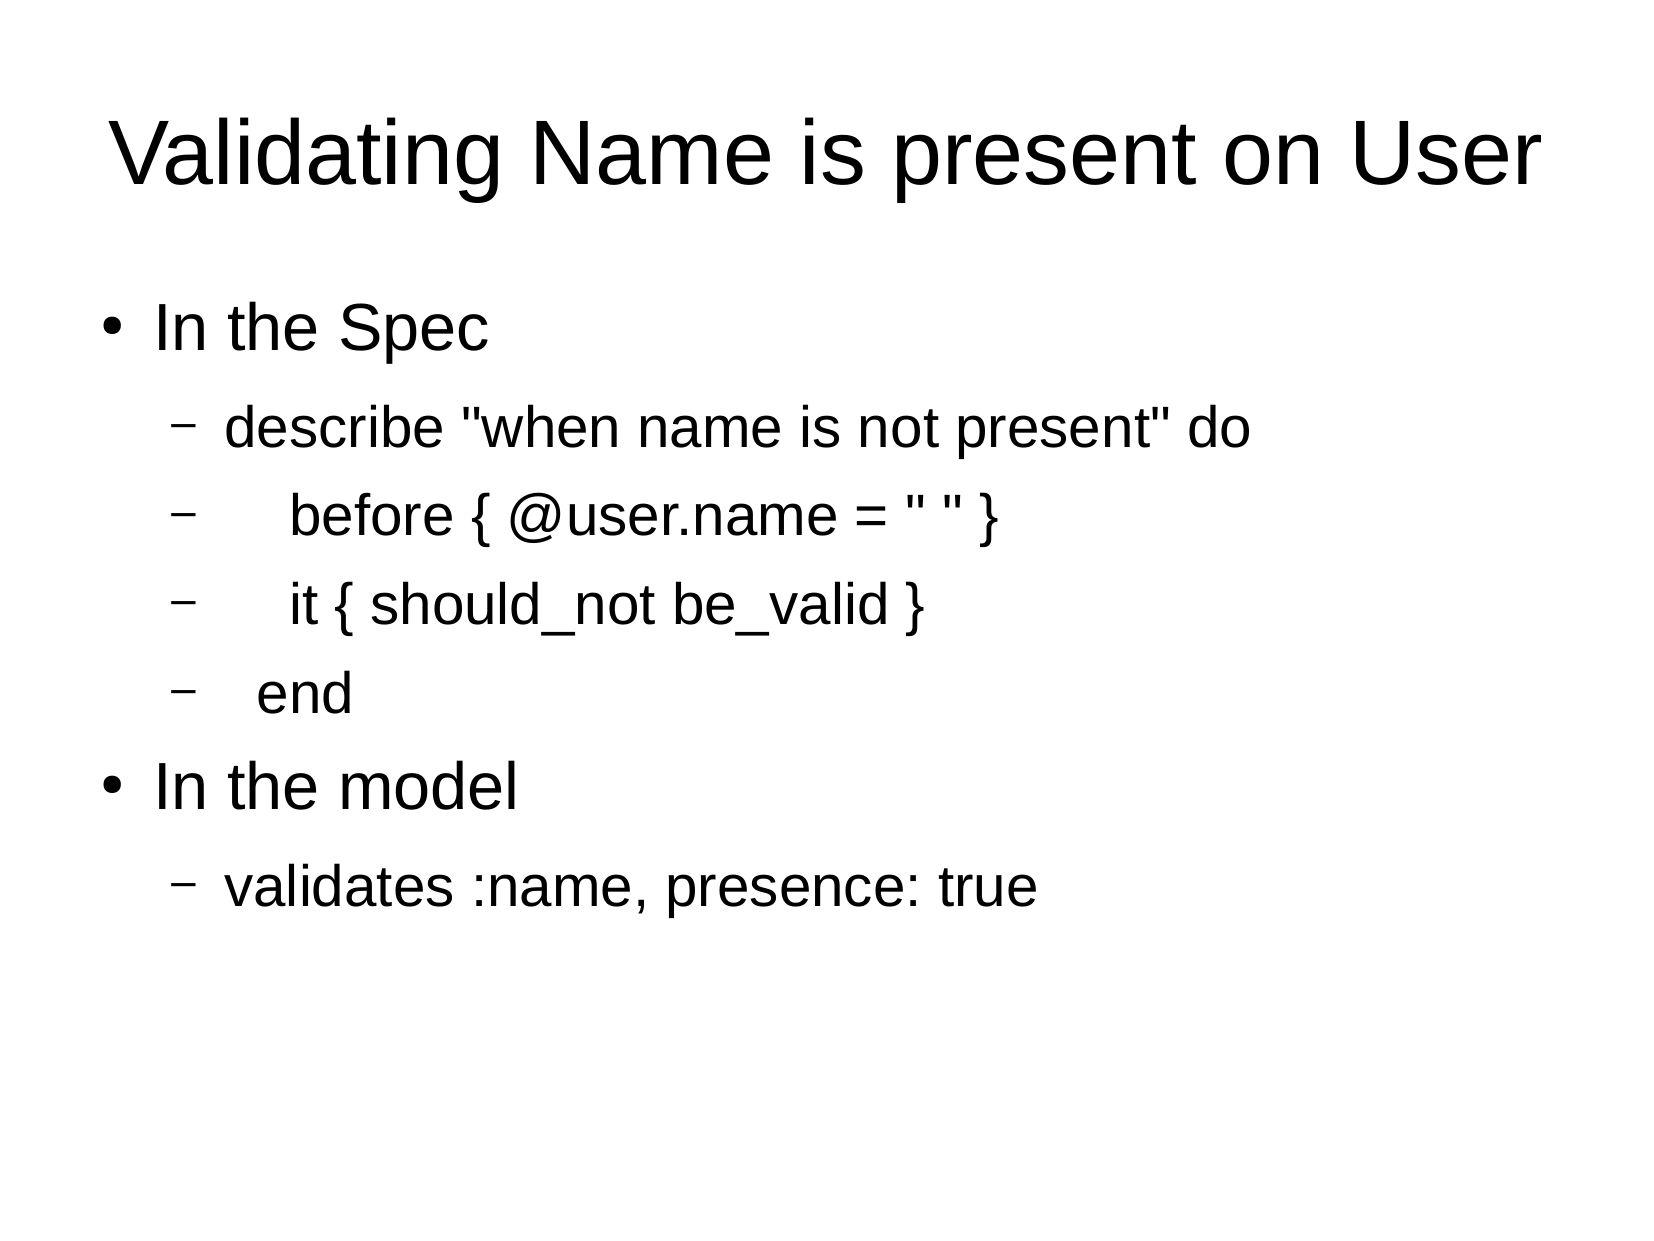

# Validating Name is present on User
In the Spec
describe "when name is not present" do
 before { @user.name = " " }
 it { should_not be_valid }
 end
In the model
validates :name, presence: true